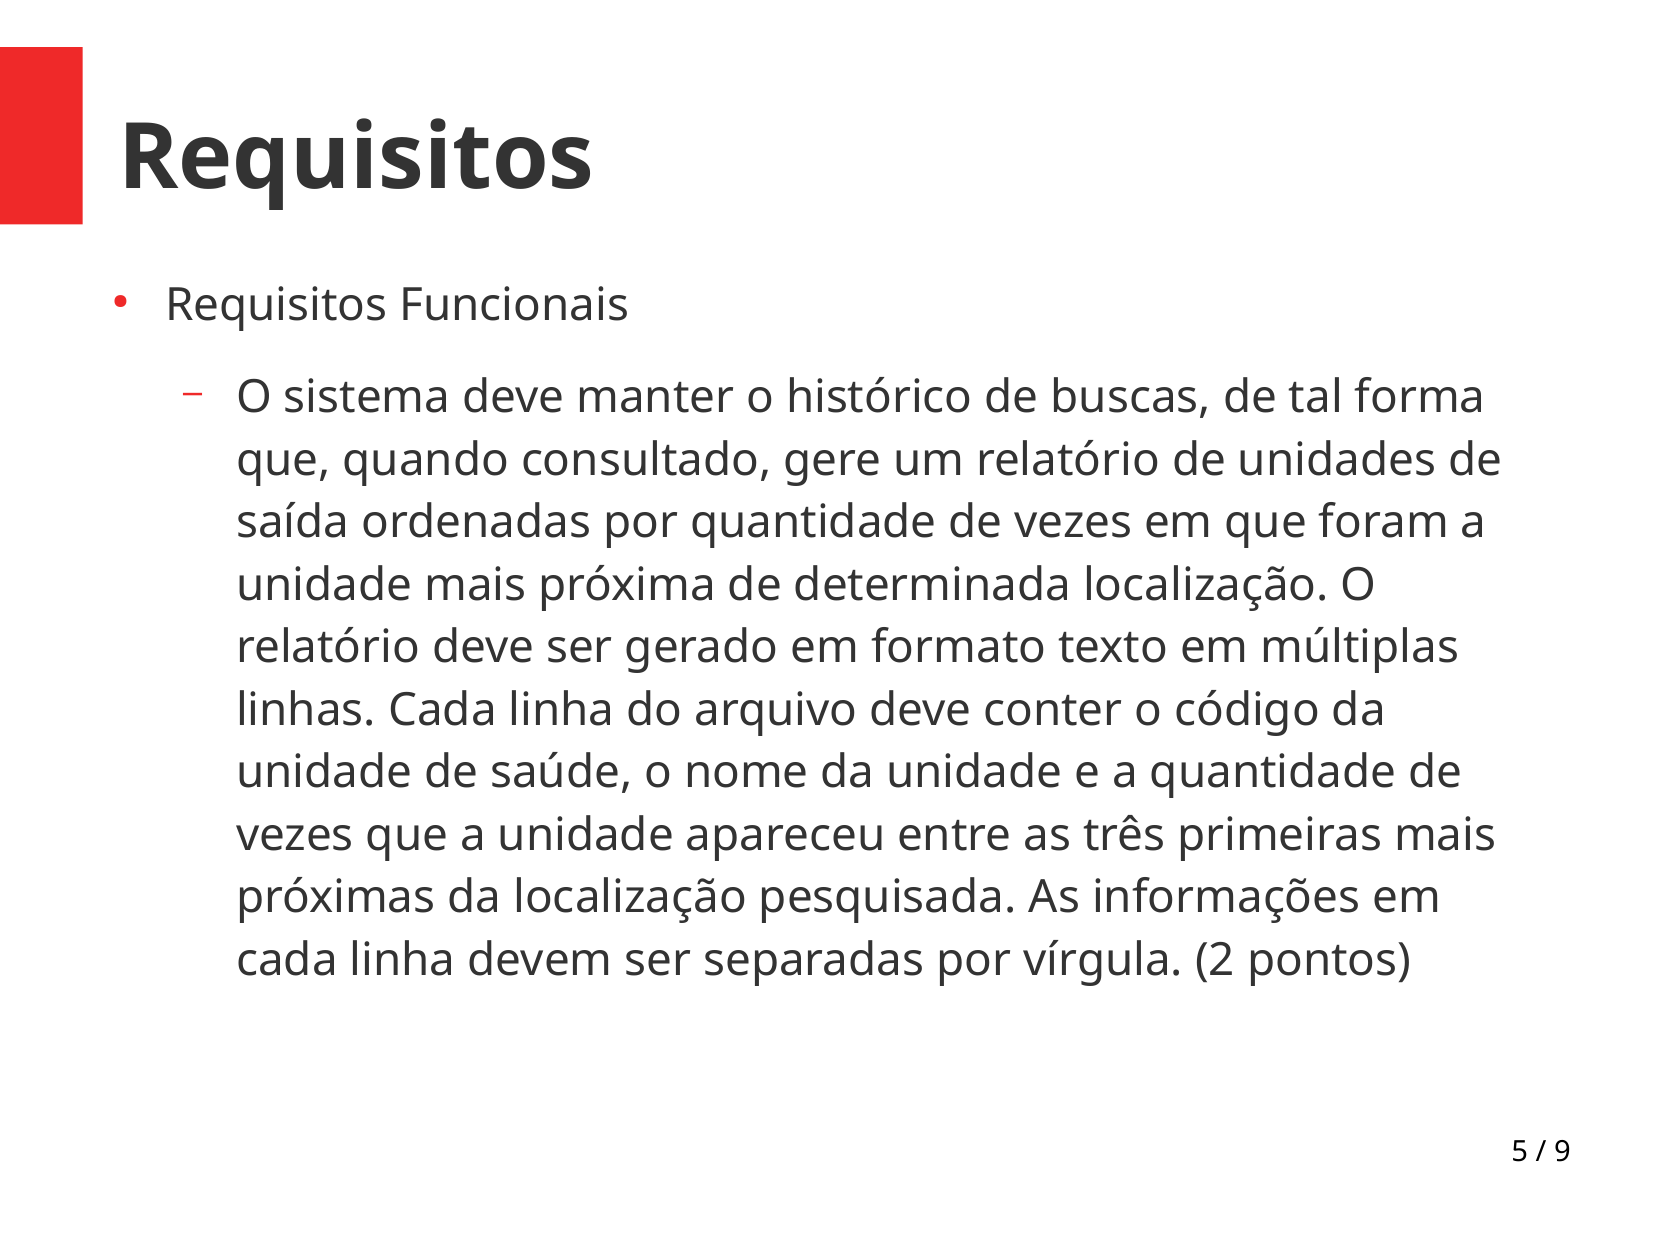

# Requisitos
Requisitos Funcionais
O sistema deve manter o histórico de buscas, de tal forma que, quando consultado, gere um relatório de unidades de saída ordenadas por quantidade de vezes em que foram a unidade mais próxima de determinada localização. O relatório deve ser gerado em formato texto em múltiplas linhas. Cada linha do arquivo deve conter o código da unidade de saúde, o nome da unidade e a quantidade de vezes que a unidade apareceu entre as três primeiras mais próximas da localização pesquisada. As informações em cada linha devem ser separadas por vírgula. (2 pontos)
5